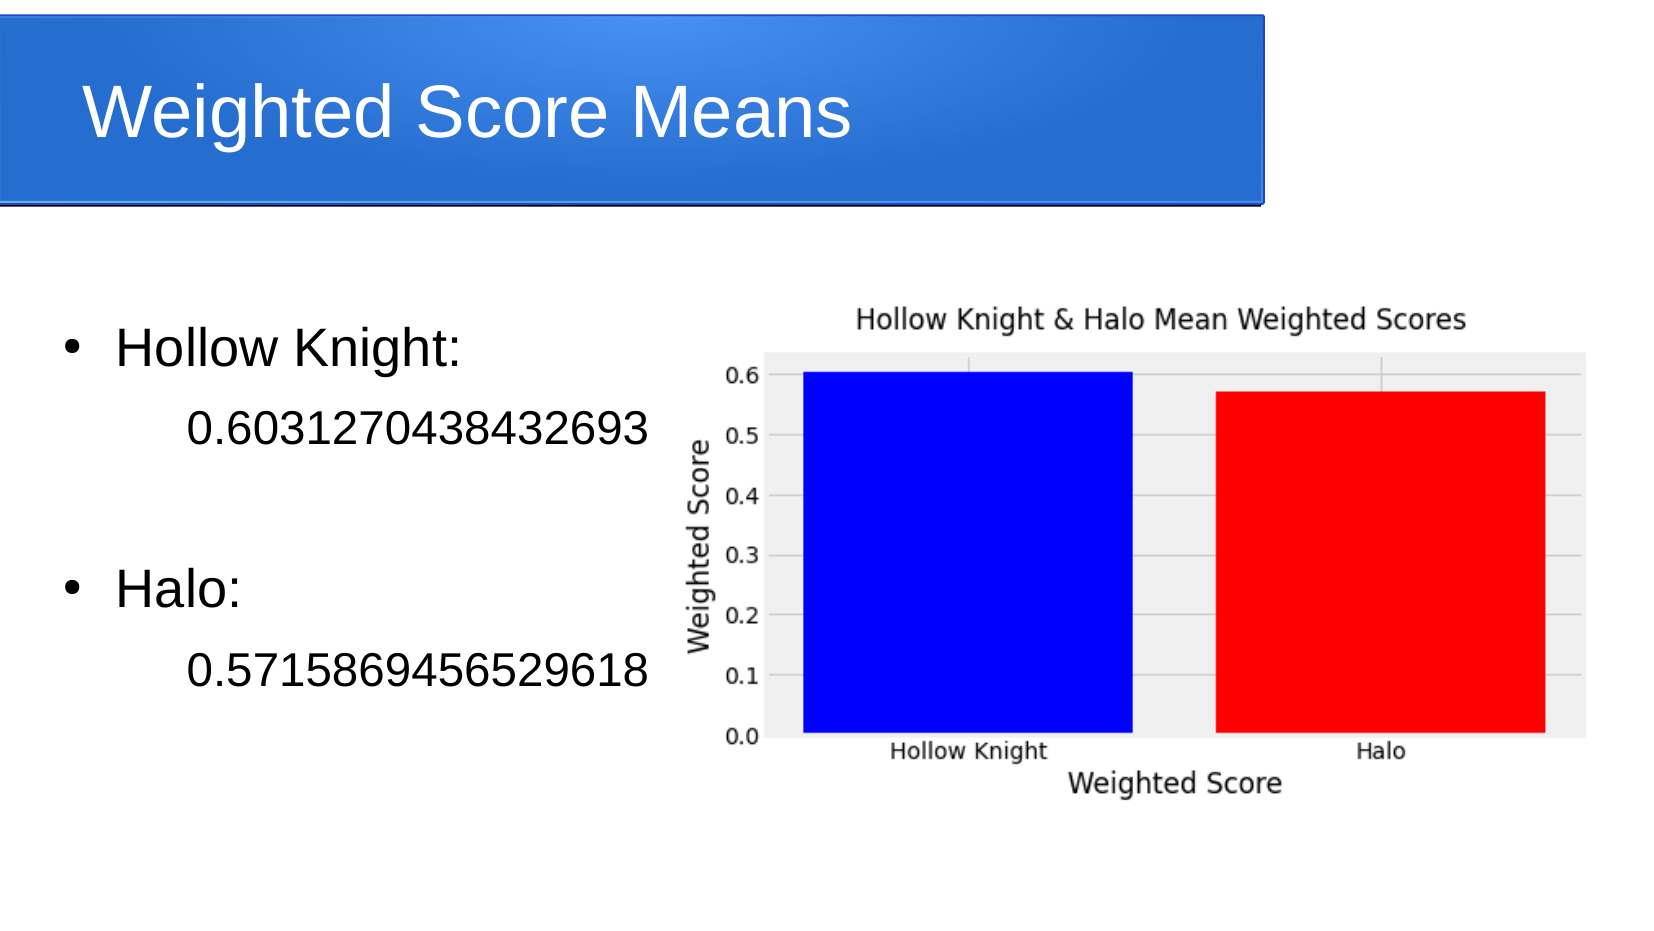

# Weighted Score Means
Hollow Knight:
0.6031270438432693
Halo:
0.5715869456529618